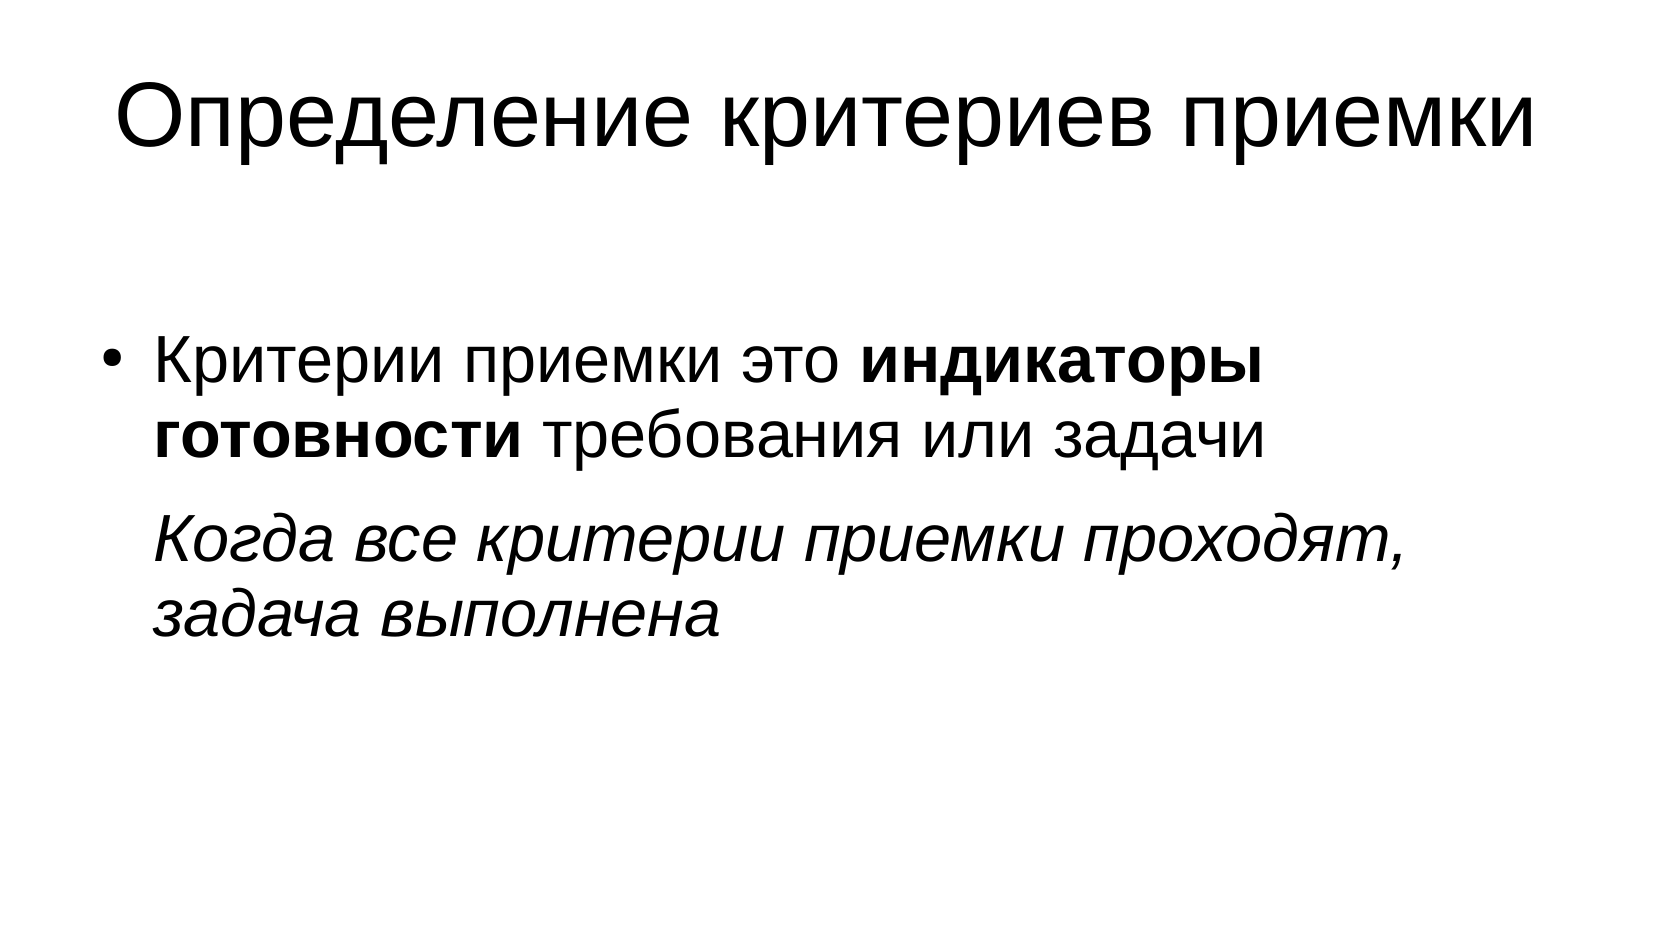

# Определение критериев приемки
Критерии приемки это индикаторы готовности требования или задачи
Когда все критерии приемки проходят, задача выполнена